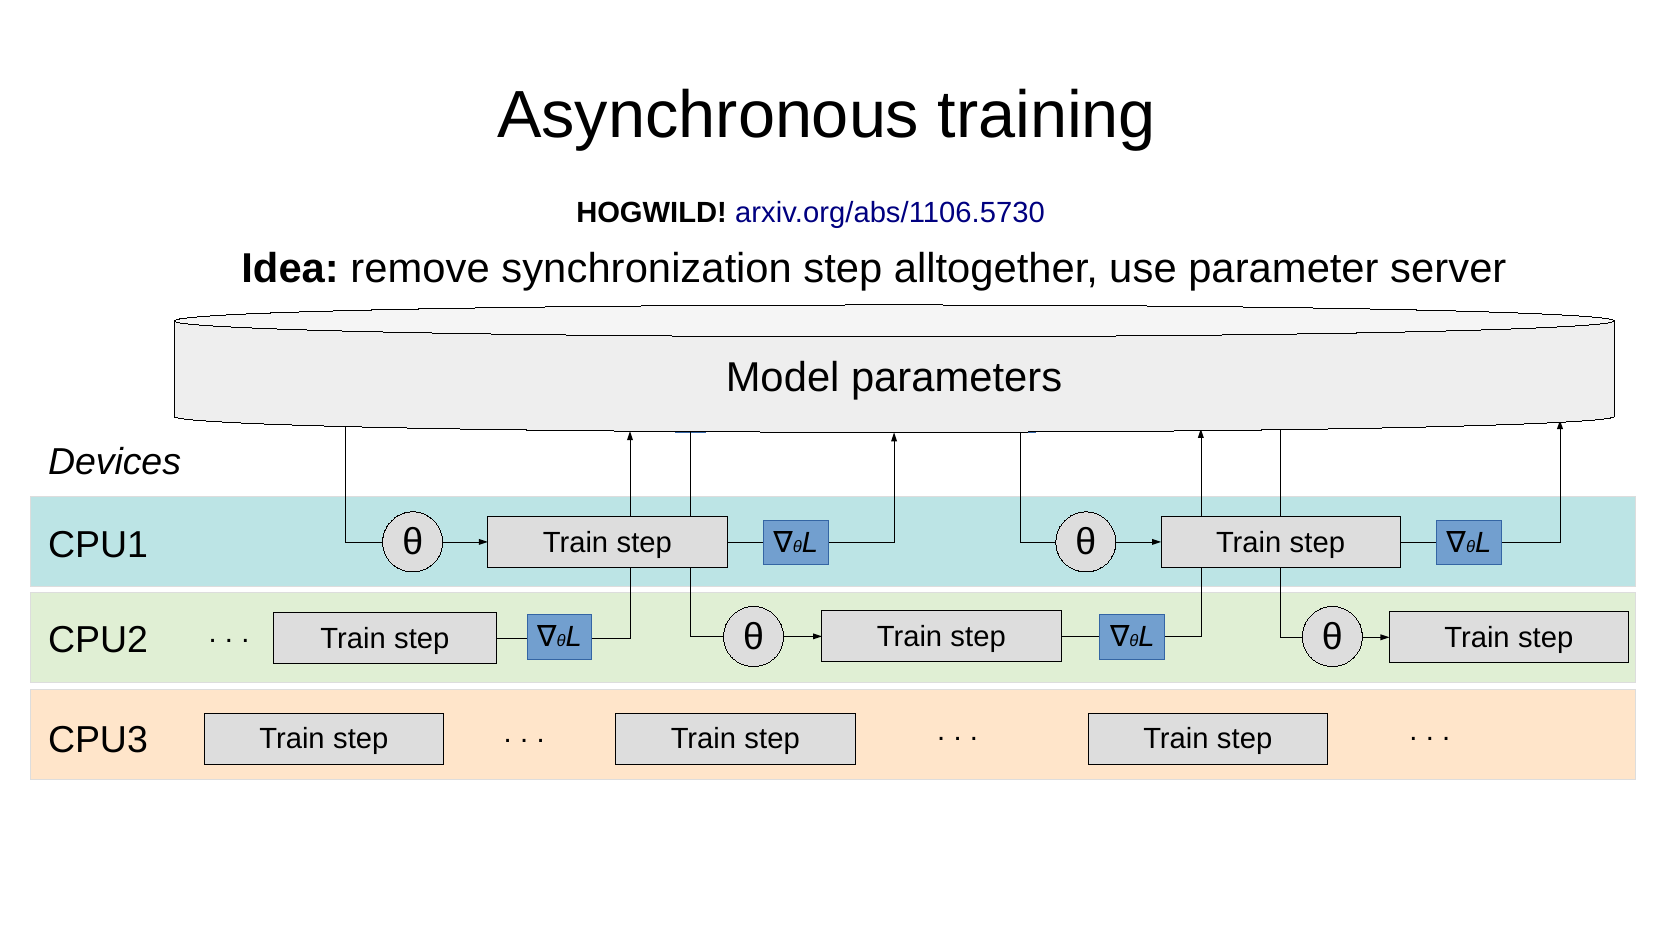

# Asynchronous training
HOGWILD! arxiv.org/abs/1106.5730
Idea: remove synchronization step alltogether, use parameter server
Model parameters
Devices
θ
θ
CPU1
Train step
Train step
∇θL
∇θL
θ
θ
. . .
CPU2
Train step
Train step
. . .
Train step
∇θL
∇θL
. . .
. . .
. . .
CPU3
Train step
Train step
Train step